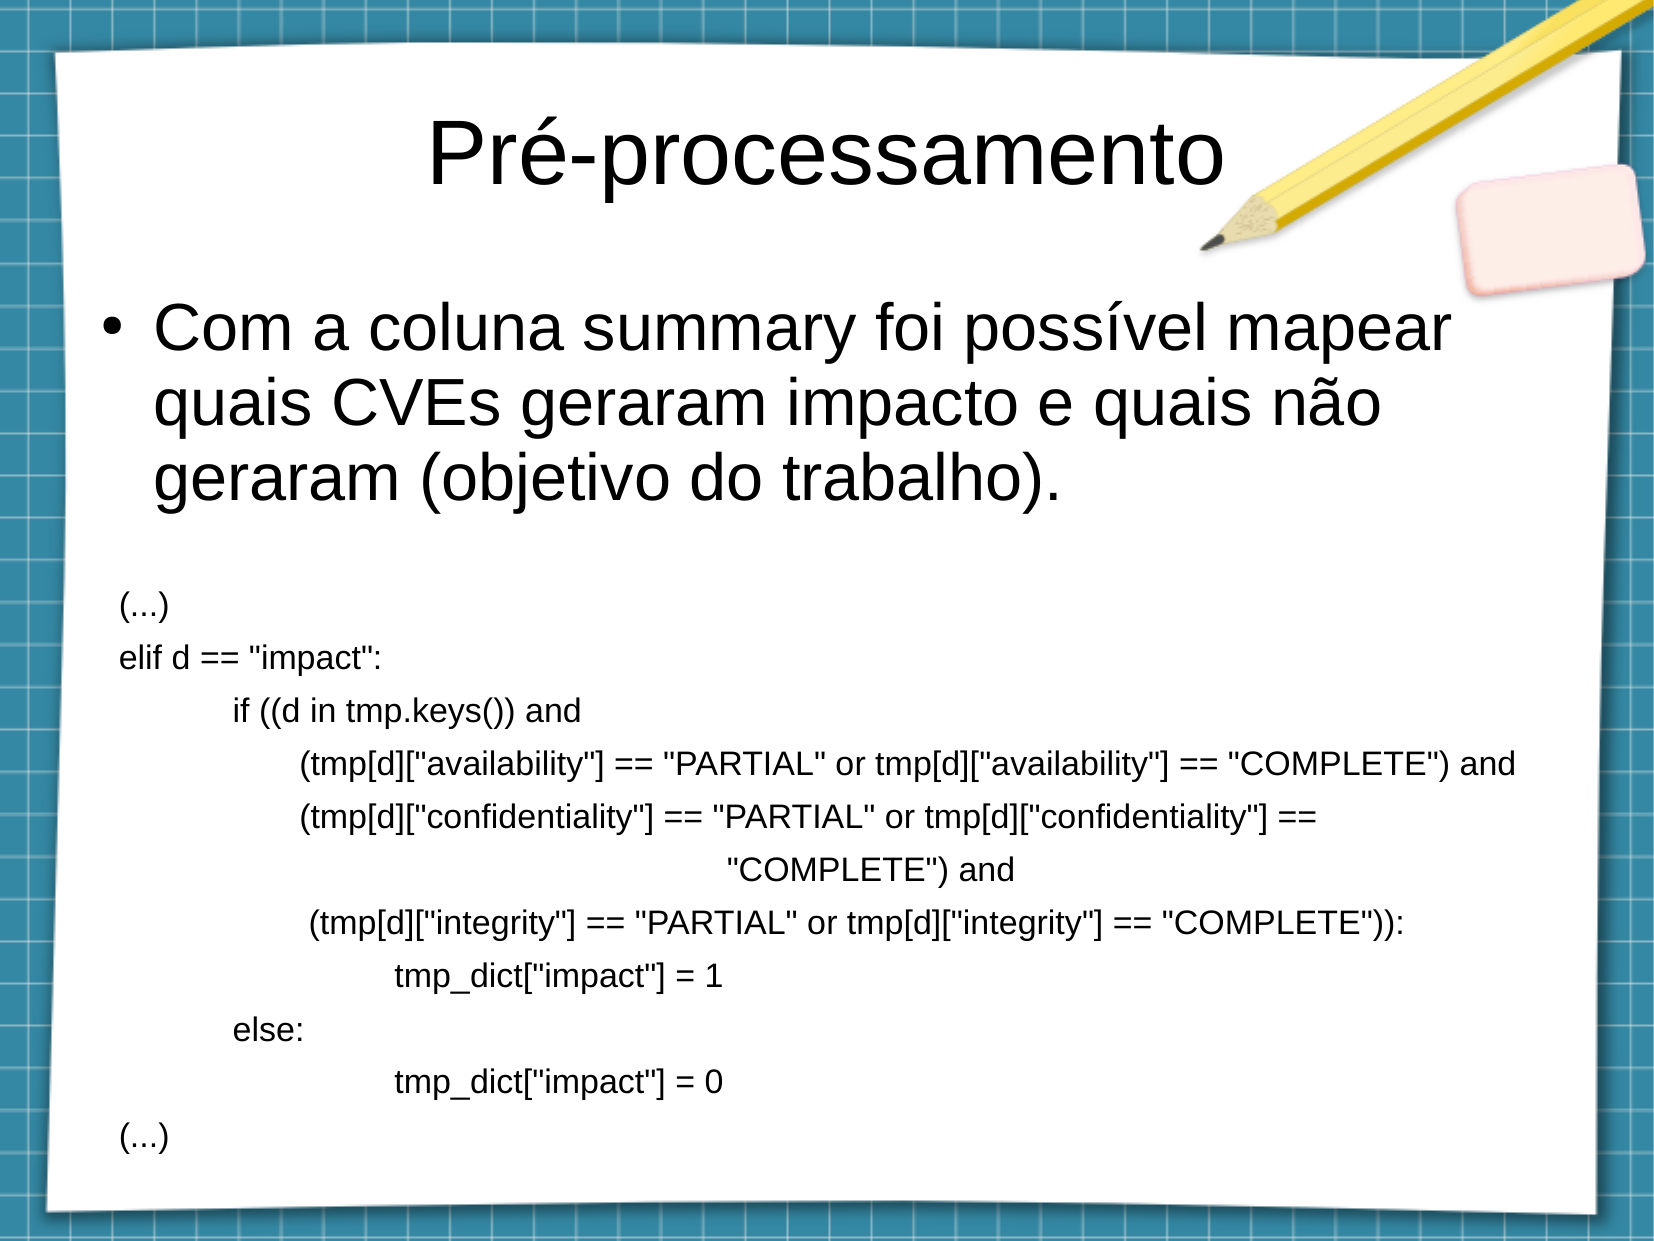

# Pré-processamento
Com a coluna summary foi possível mapear quais CVEs geraram impacto e quais não geraram (objetivo do trabalho).
(...)
elif d == "impact":
 if ((d in tmp.keys()) and
 (tmp[d]["availability"] == "PARTIAL" or tmp[d]["availability"] == "COMPLETE") and
 (tmp[d]["confidentiality"] == "PARTIAL" or tmp[d]["confidentiality"] ==
 "COMPLETE") and
 (tmp[d]["integrity"] == "PARTIAL" or tmp[d]["integrity"] == "COMPLETE")):
 tmp_dict["impact"] = 1
 else:
 tmp_dict["impact"] = 0
(...)